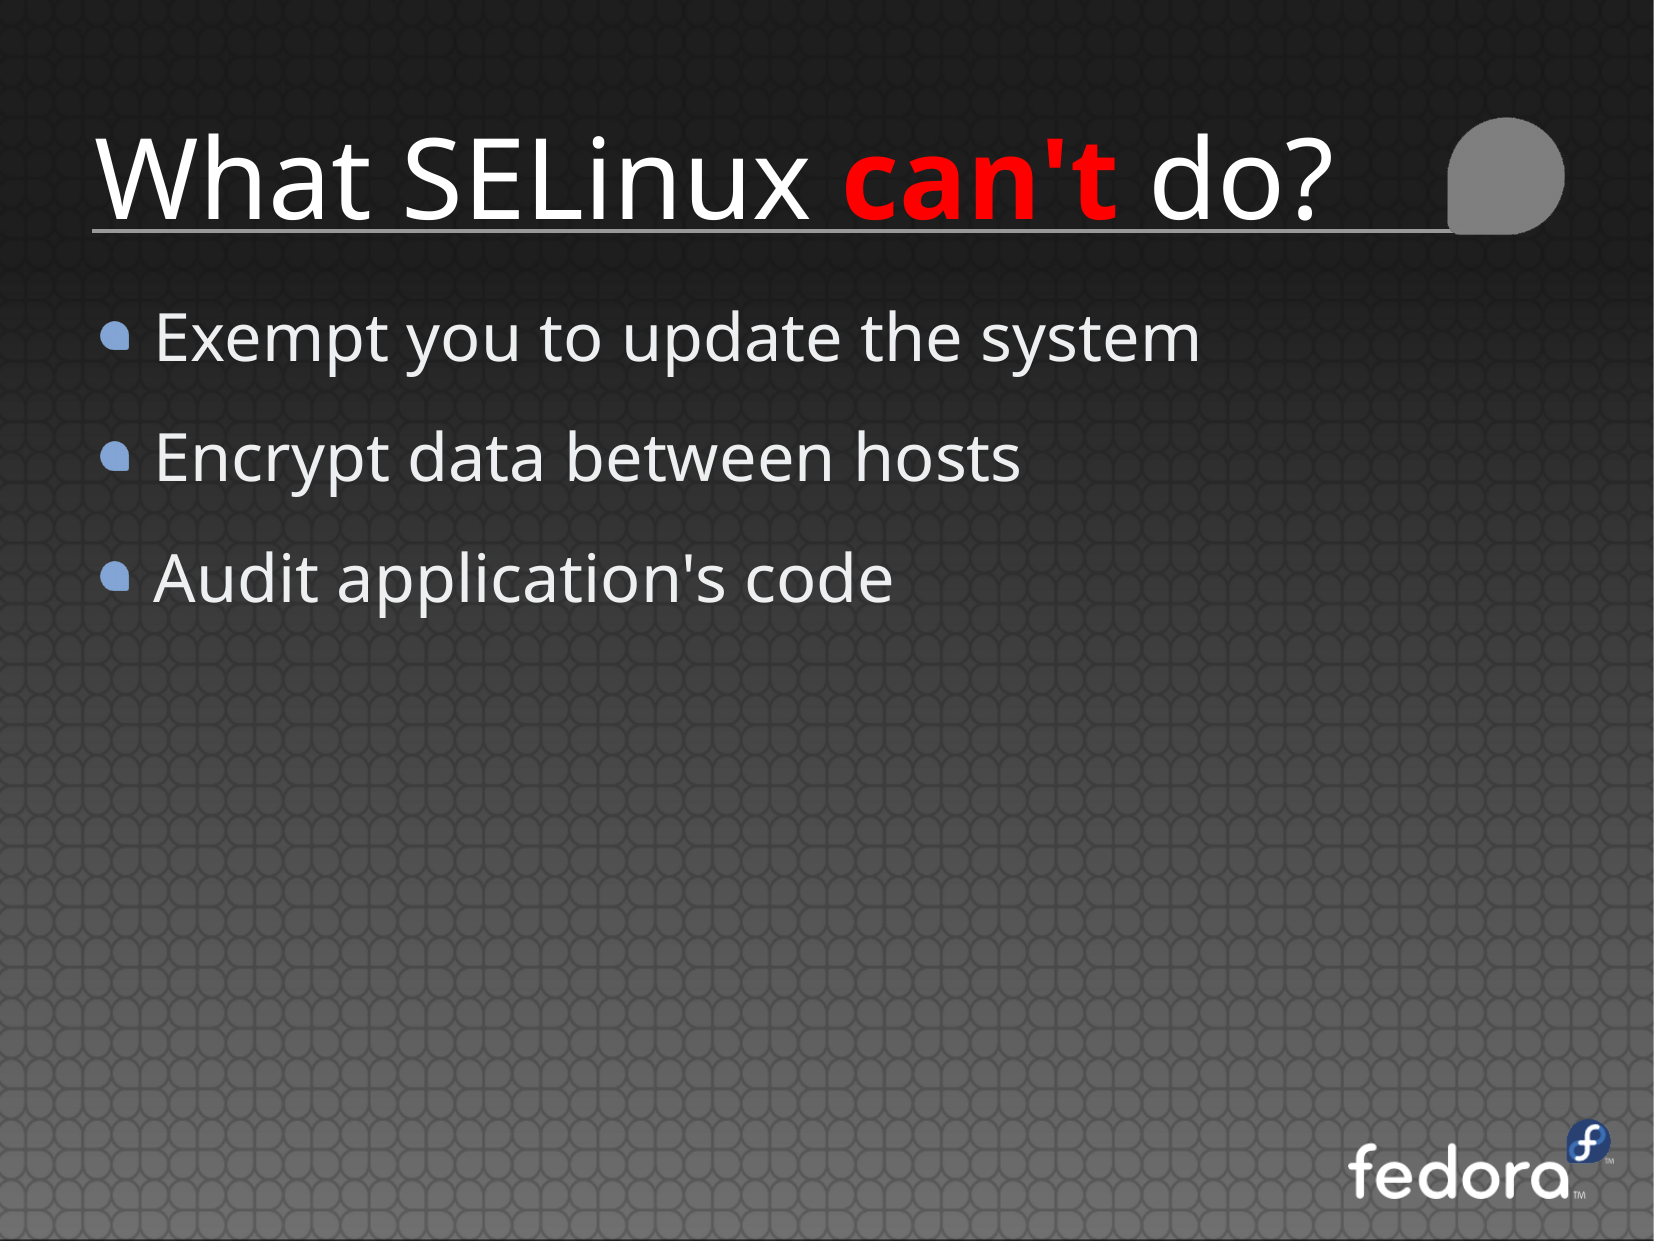

What SELinux can't do?
# Exempt you to update the system
Encrypt data between hosts
Audit application's code